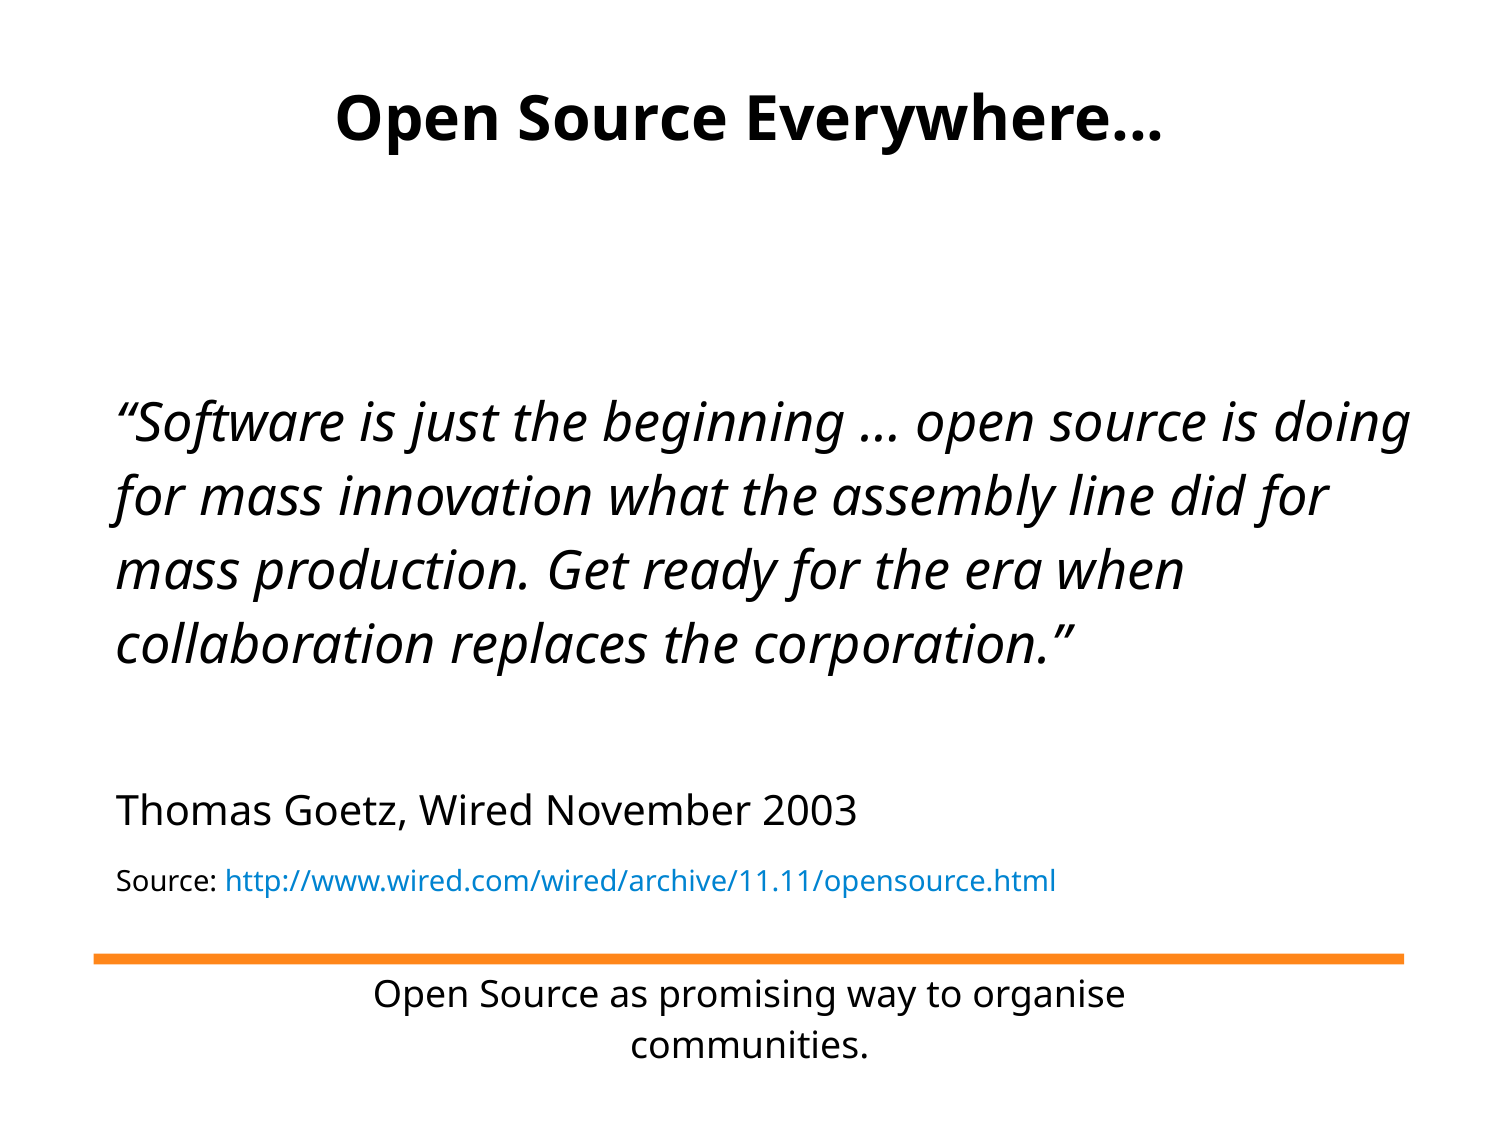

# Open Source Everywhere...
“Software is just the beginning … open source is doing for mass innovation what the assembly line did for mass production. Get ready for the era when collaboration replaces the corporation.”
Thomas Goetz, Wired November 2003
Source: http://www.wired.com/wired/archive/11.11/opensource.html
Open Source as promising way to organise communities.